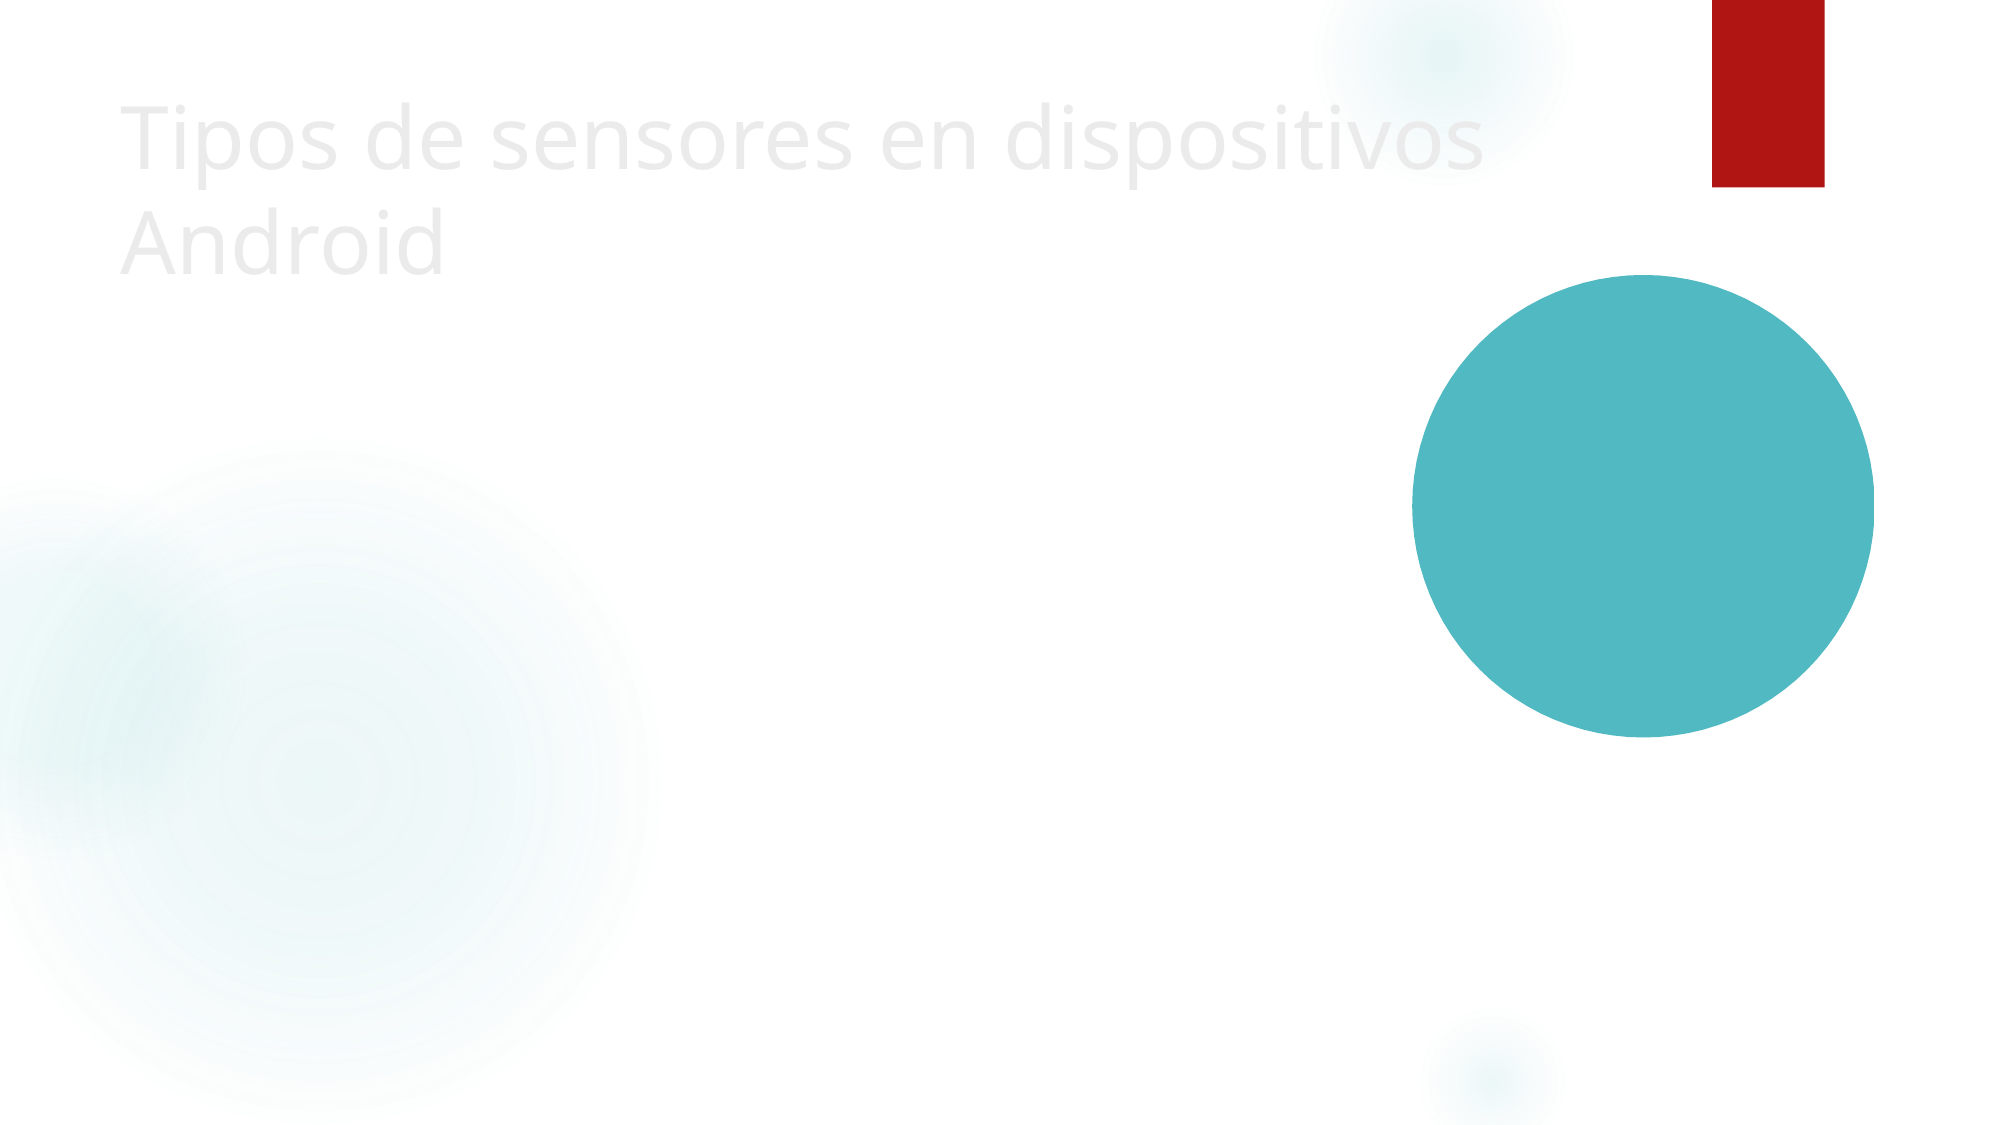

# Tipos de sensores en dispositivos Android
Sensores ambientales
Sensores de movimiento
Sensores de posición